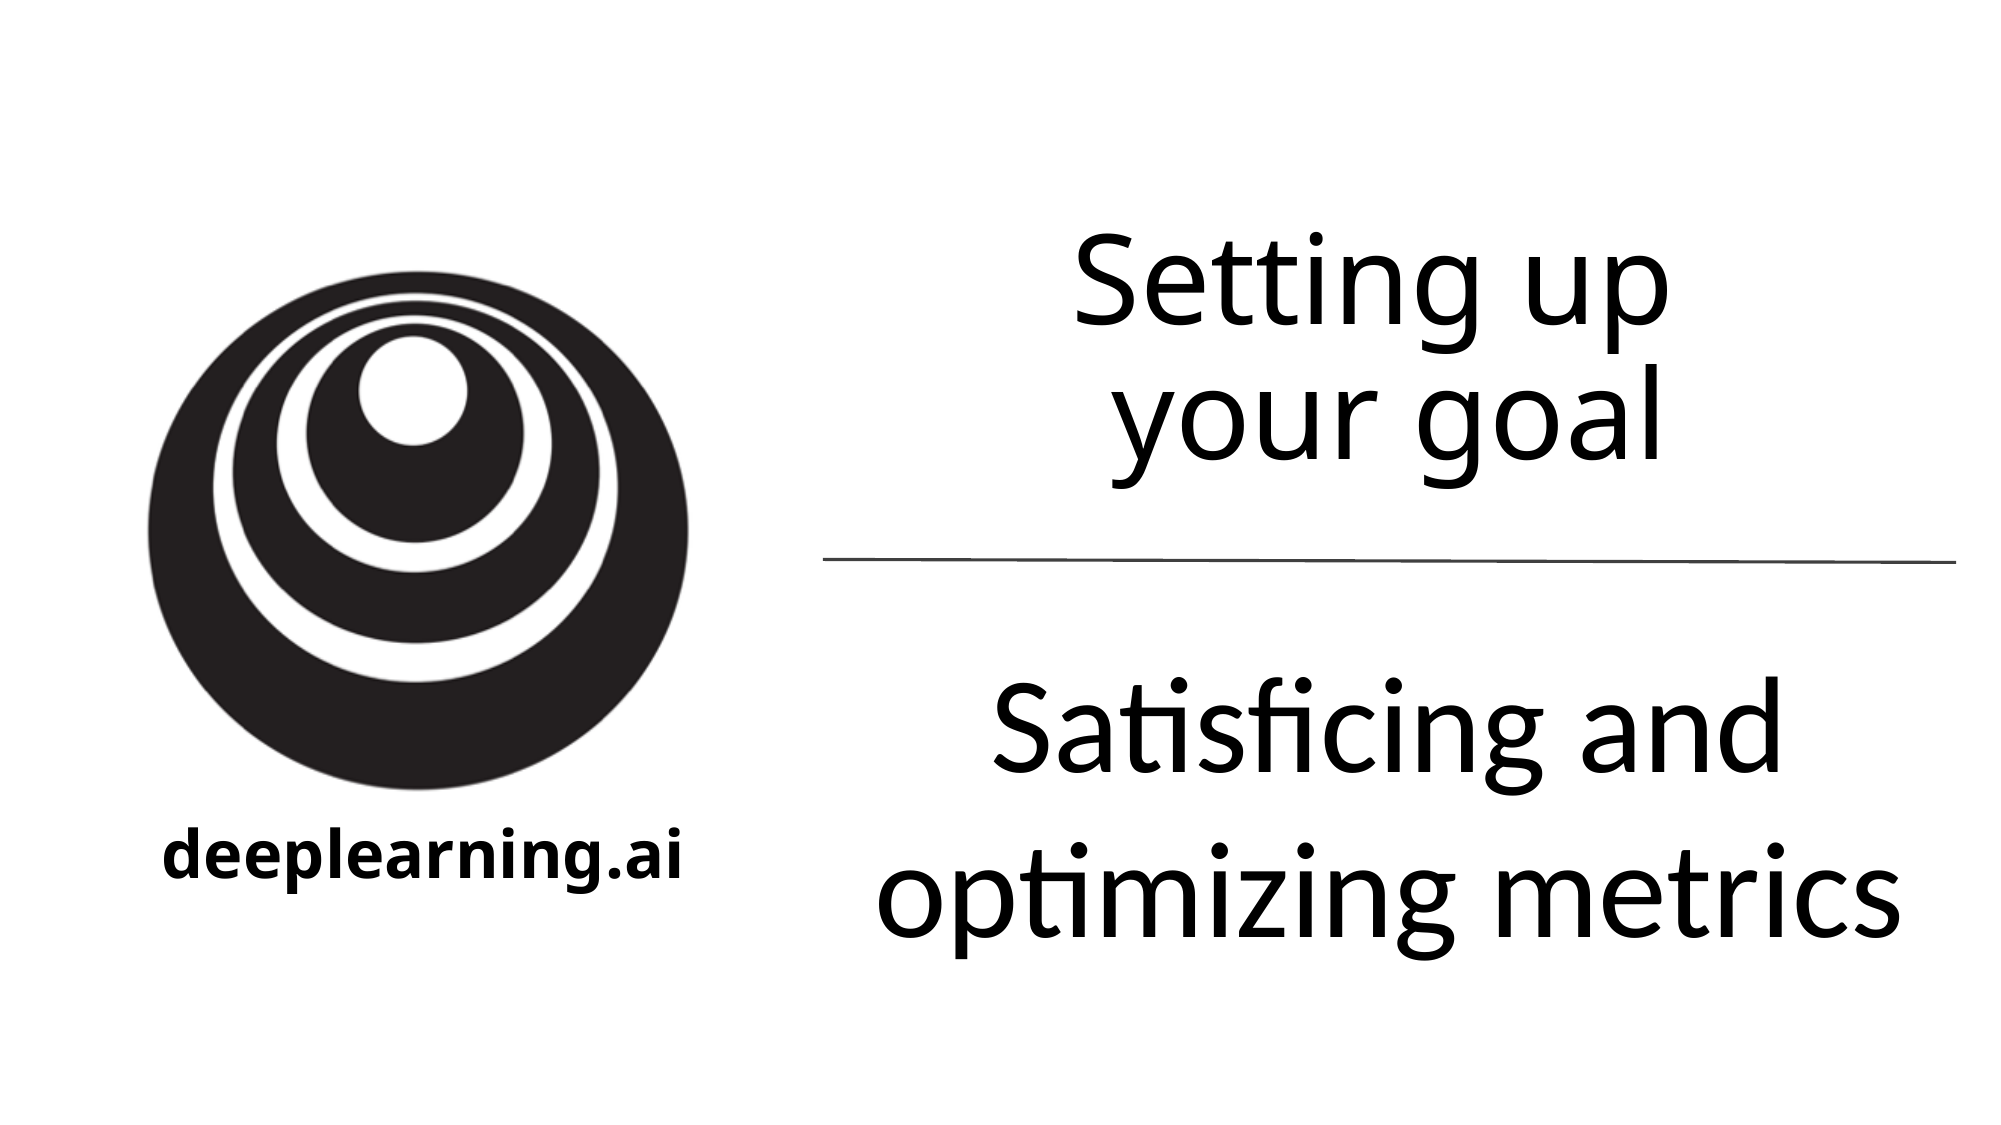

# Setting up your goal
deeplearning.ai
Satisficing and
optimizing metrics